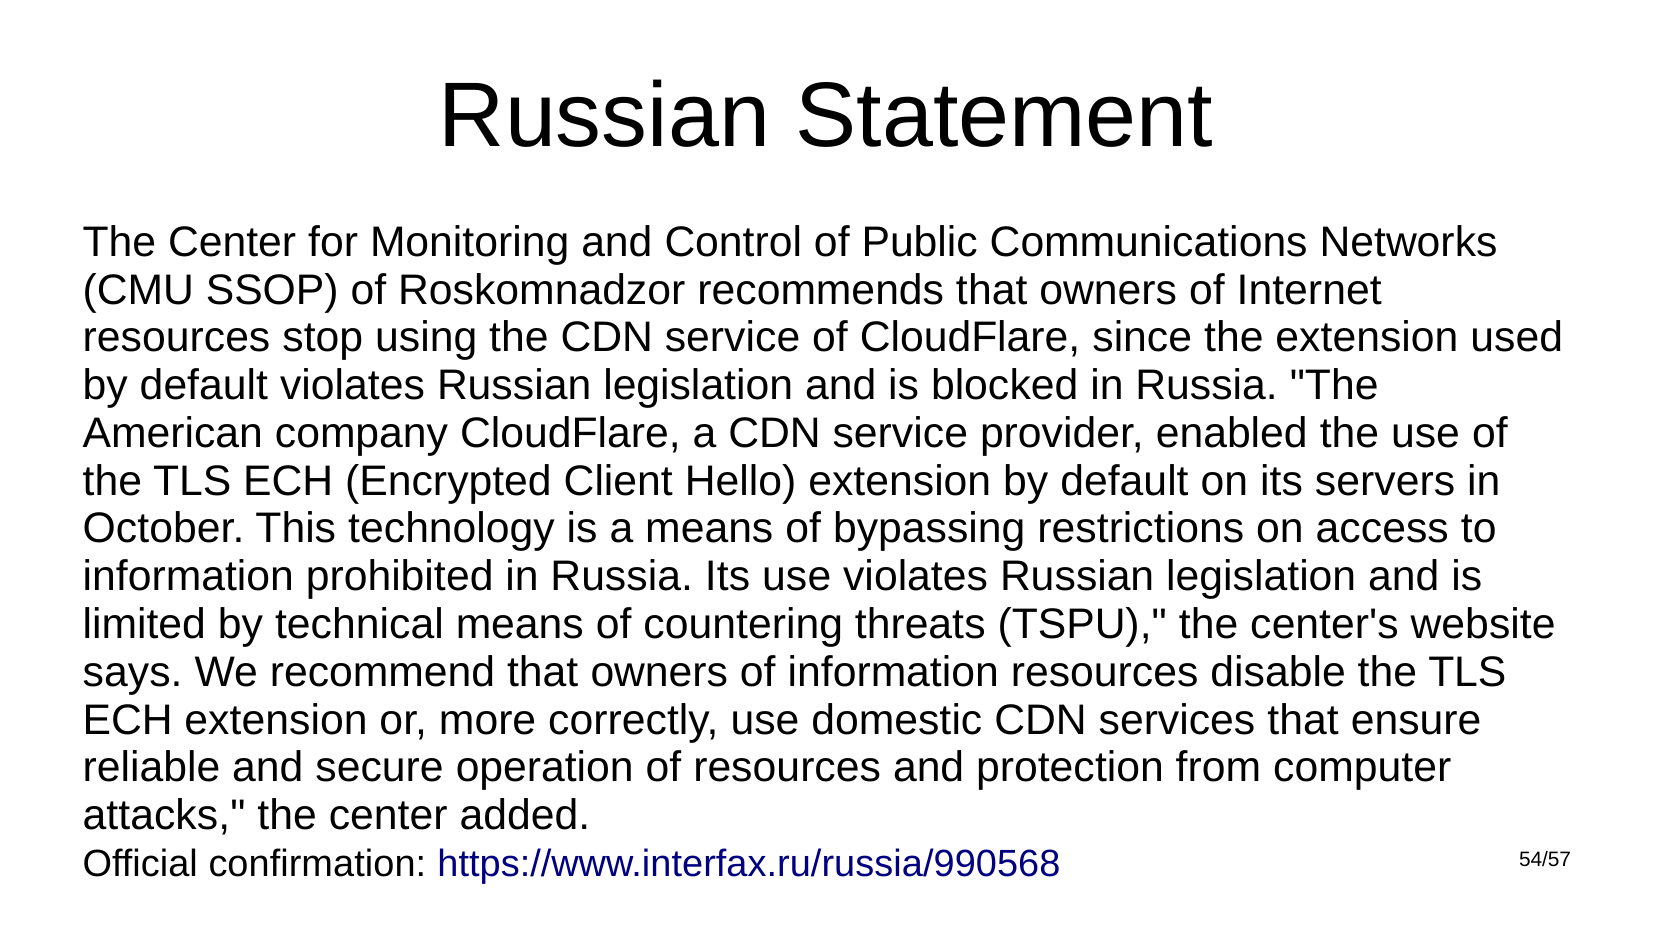

# Russian Statement
The Center for Monitoring and Control of Public Communications Networks (CMU SSOP) of Roskomnadzor recommends that owners of Internet resources stop using the CDN service of CloudFlare, since the extension used by default violates Russian legislation and is blocked in Russia. "The American company CloudFlare, a CDN service provider, enabled the use of the TLS ECH (Encrypted Client Hello) extension by default on its servers in October. This technology is a means of bypassing restrictions on access to information prohibited in Russia. Its use violates Russian legislation and is limited by technical means of countering threats (TSPU)," the center's website says. We recommend that owners of information resources disable the TLS ECH extension or, more correctly, use domestic CDN services that ensure reliable and secure operation of resources and protection from computer attacks," the center added.
Official confirmation: https://www.interfax.ru/russia/990568
54